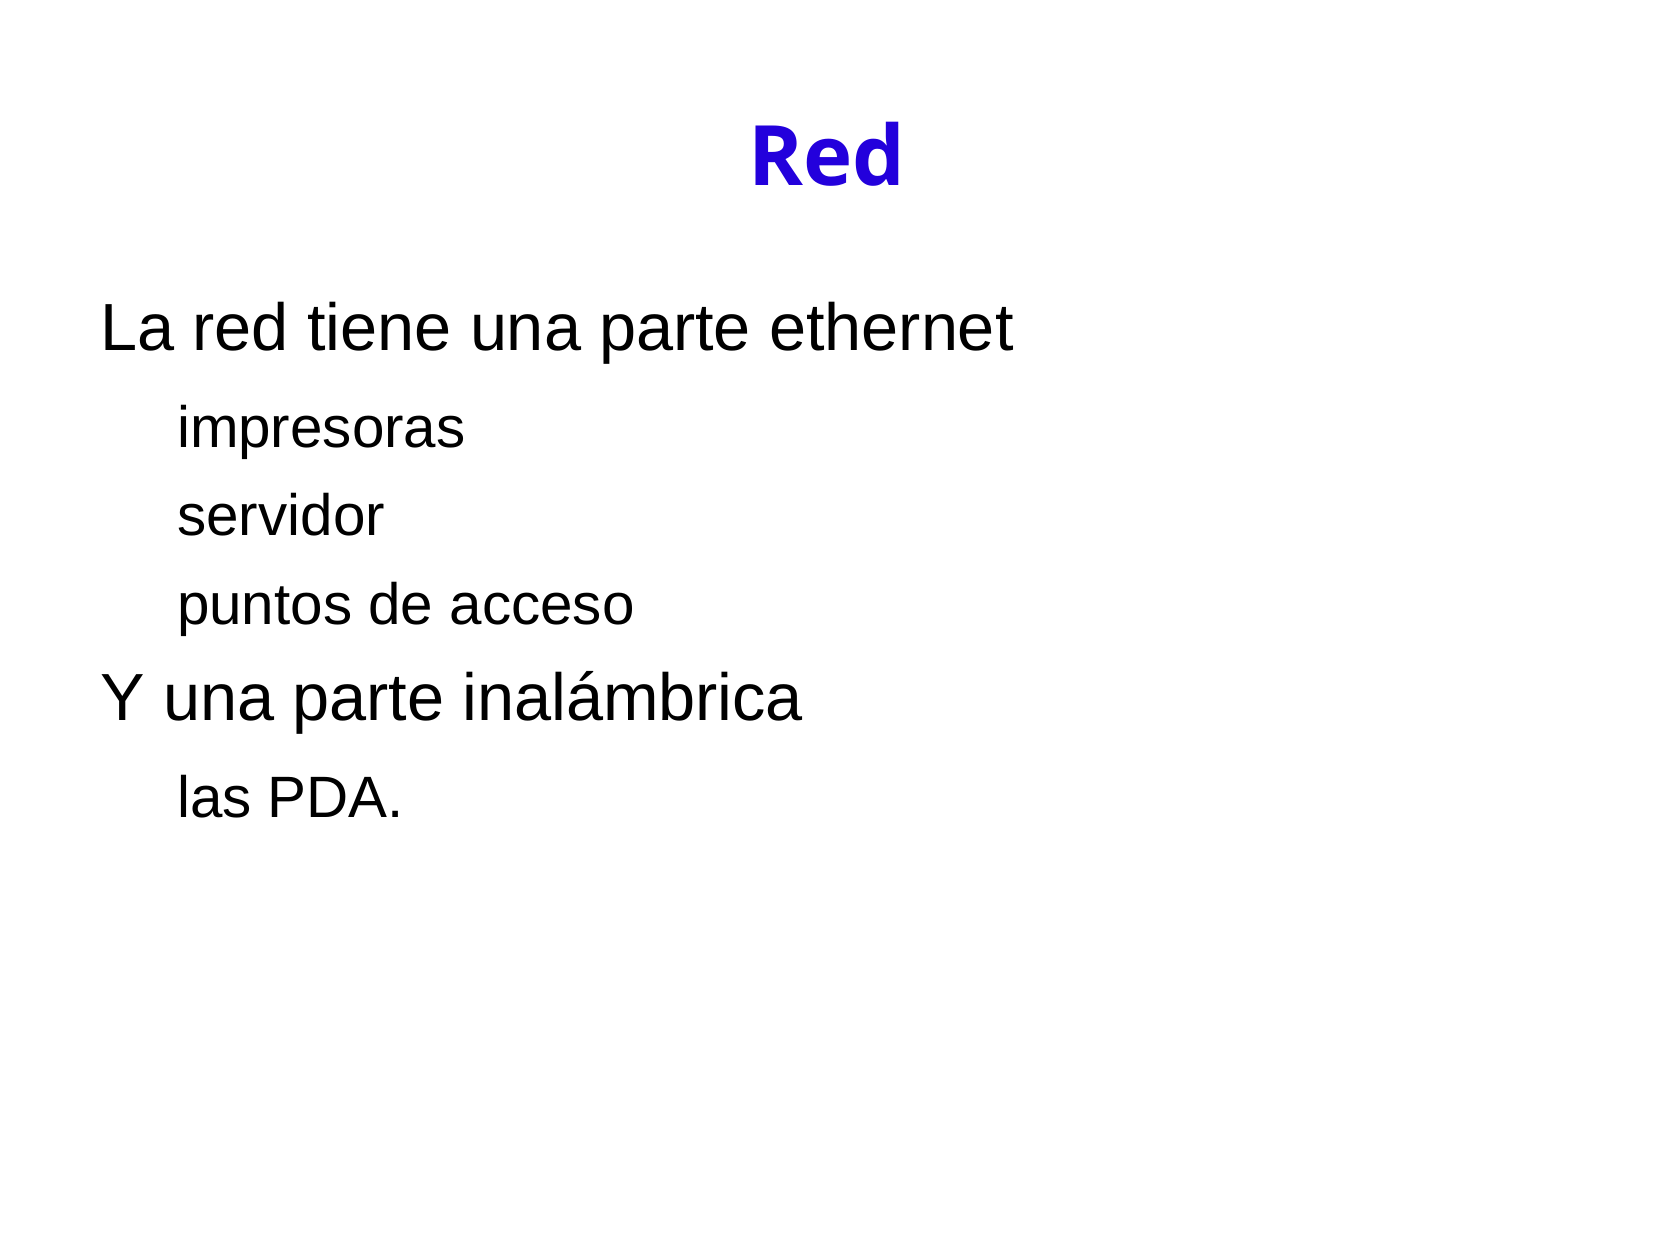

# Red
La red tiene una parte ethernet
impresoras
servidor
puntos de acceso
Y una parte inalámbrica
las PDA.